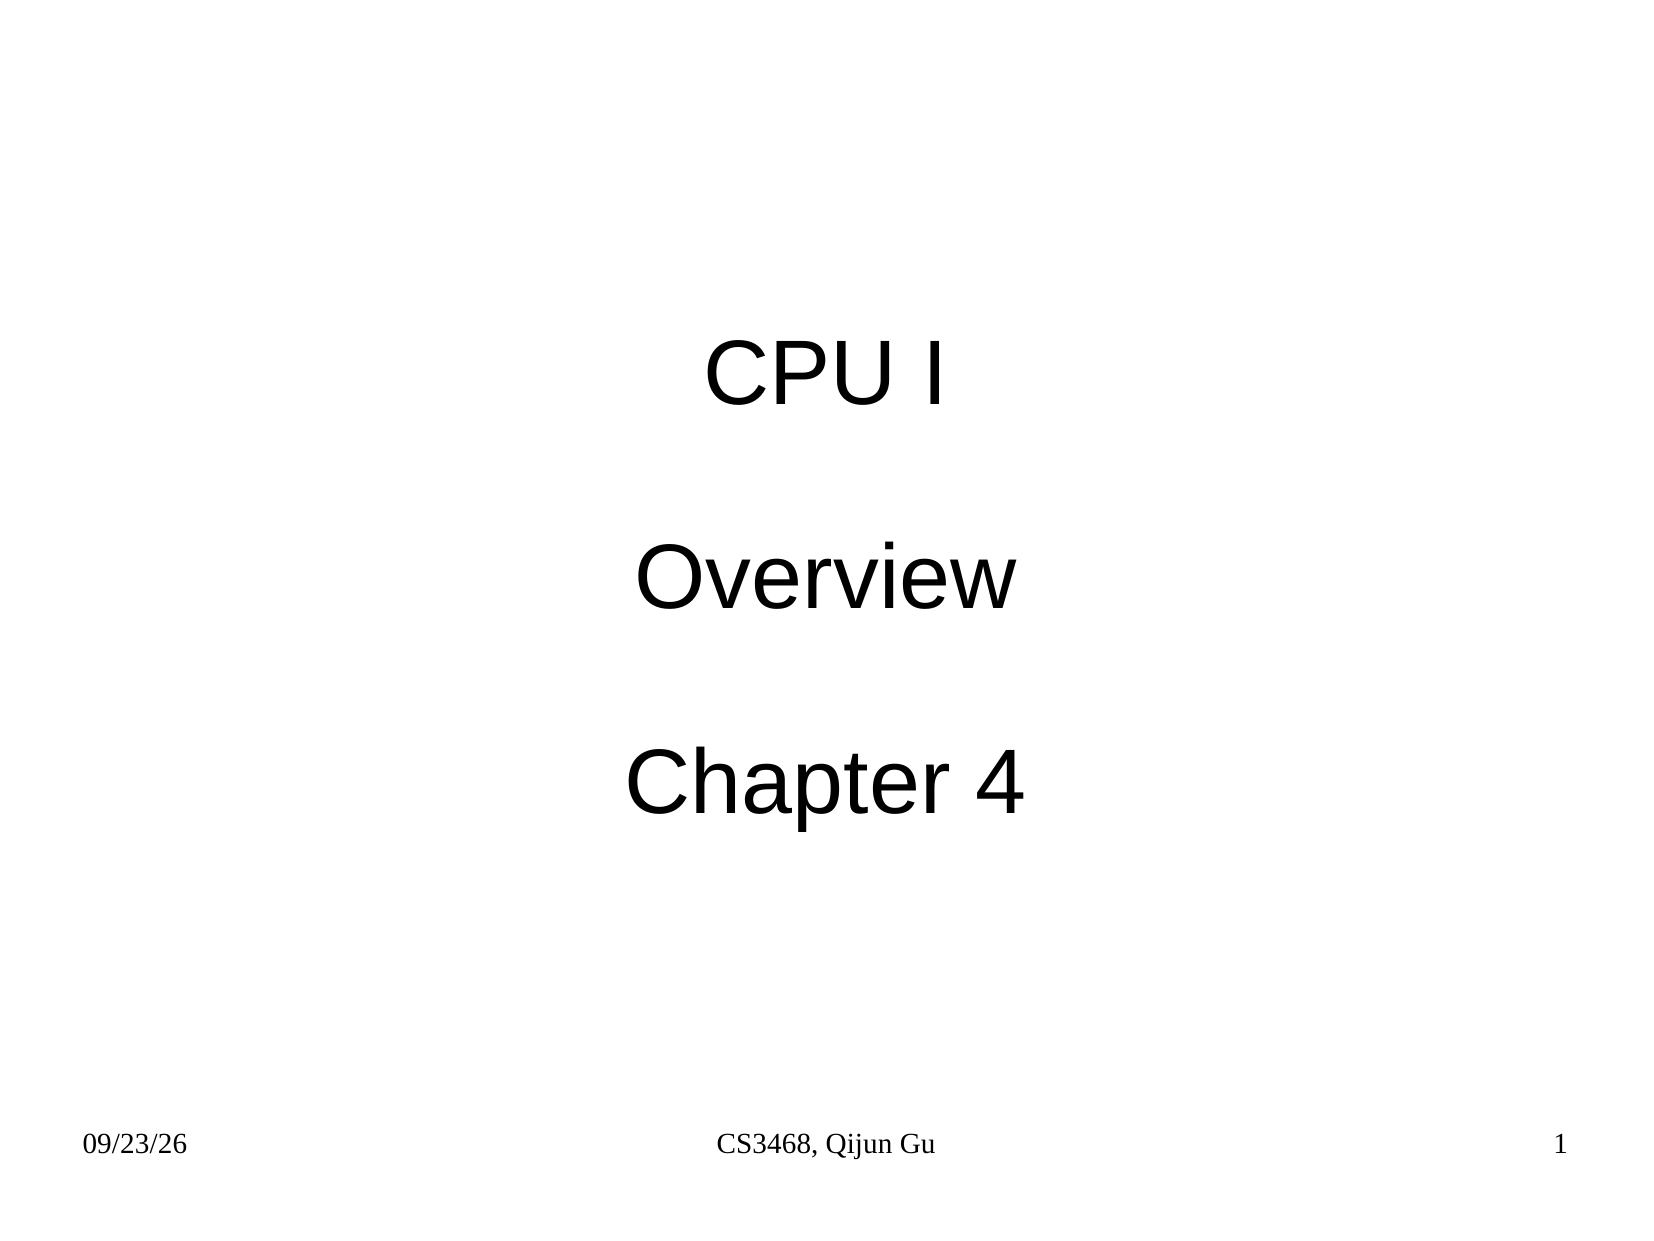

CPU I
Overview
Chapter 4
CS3468, Qijun Gu
1